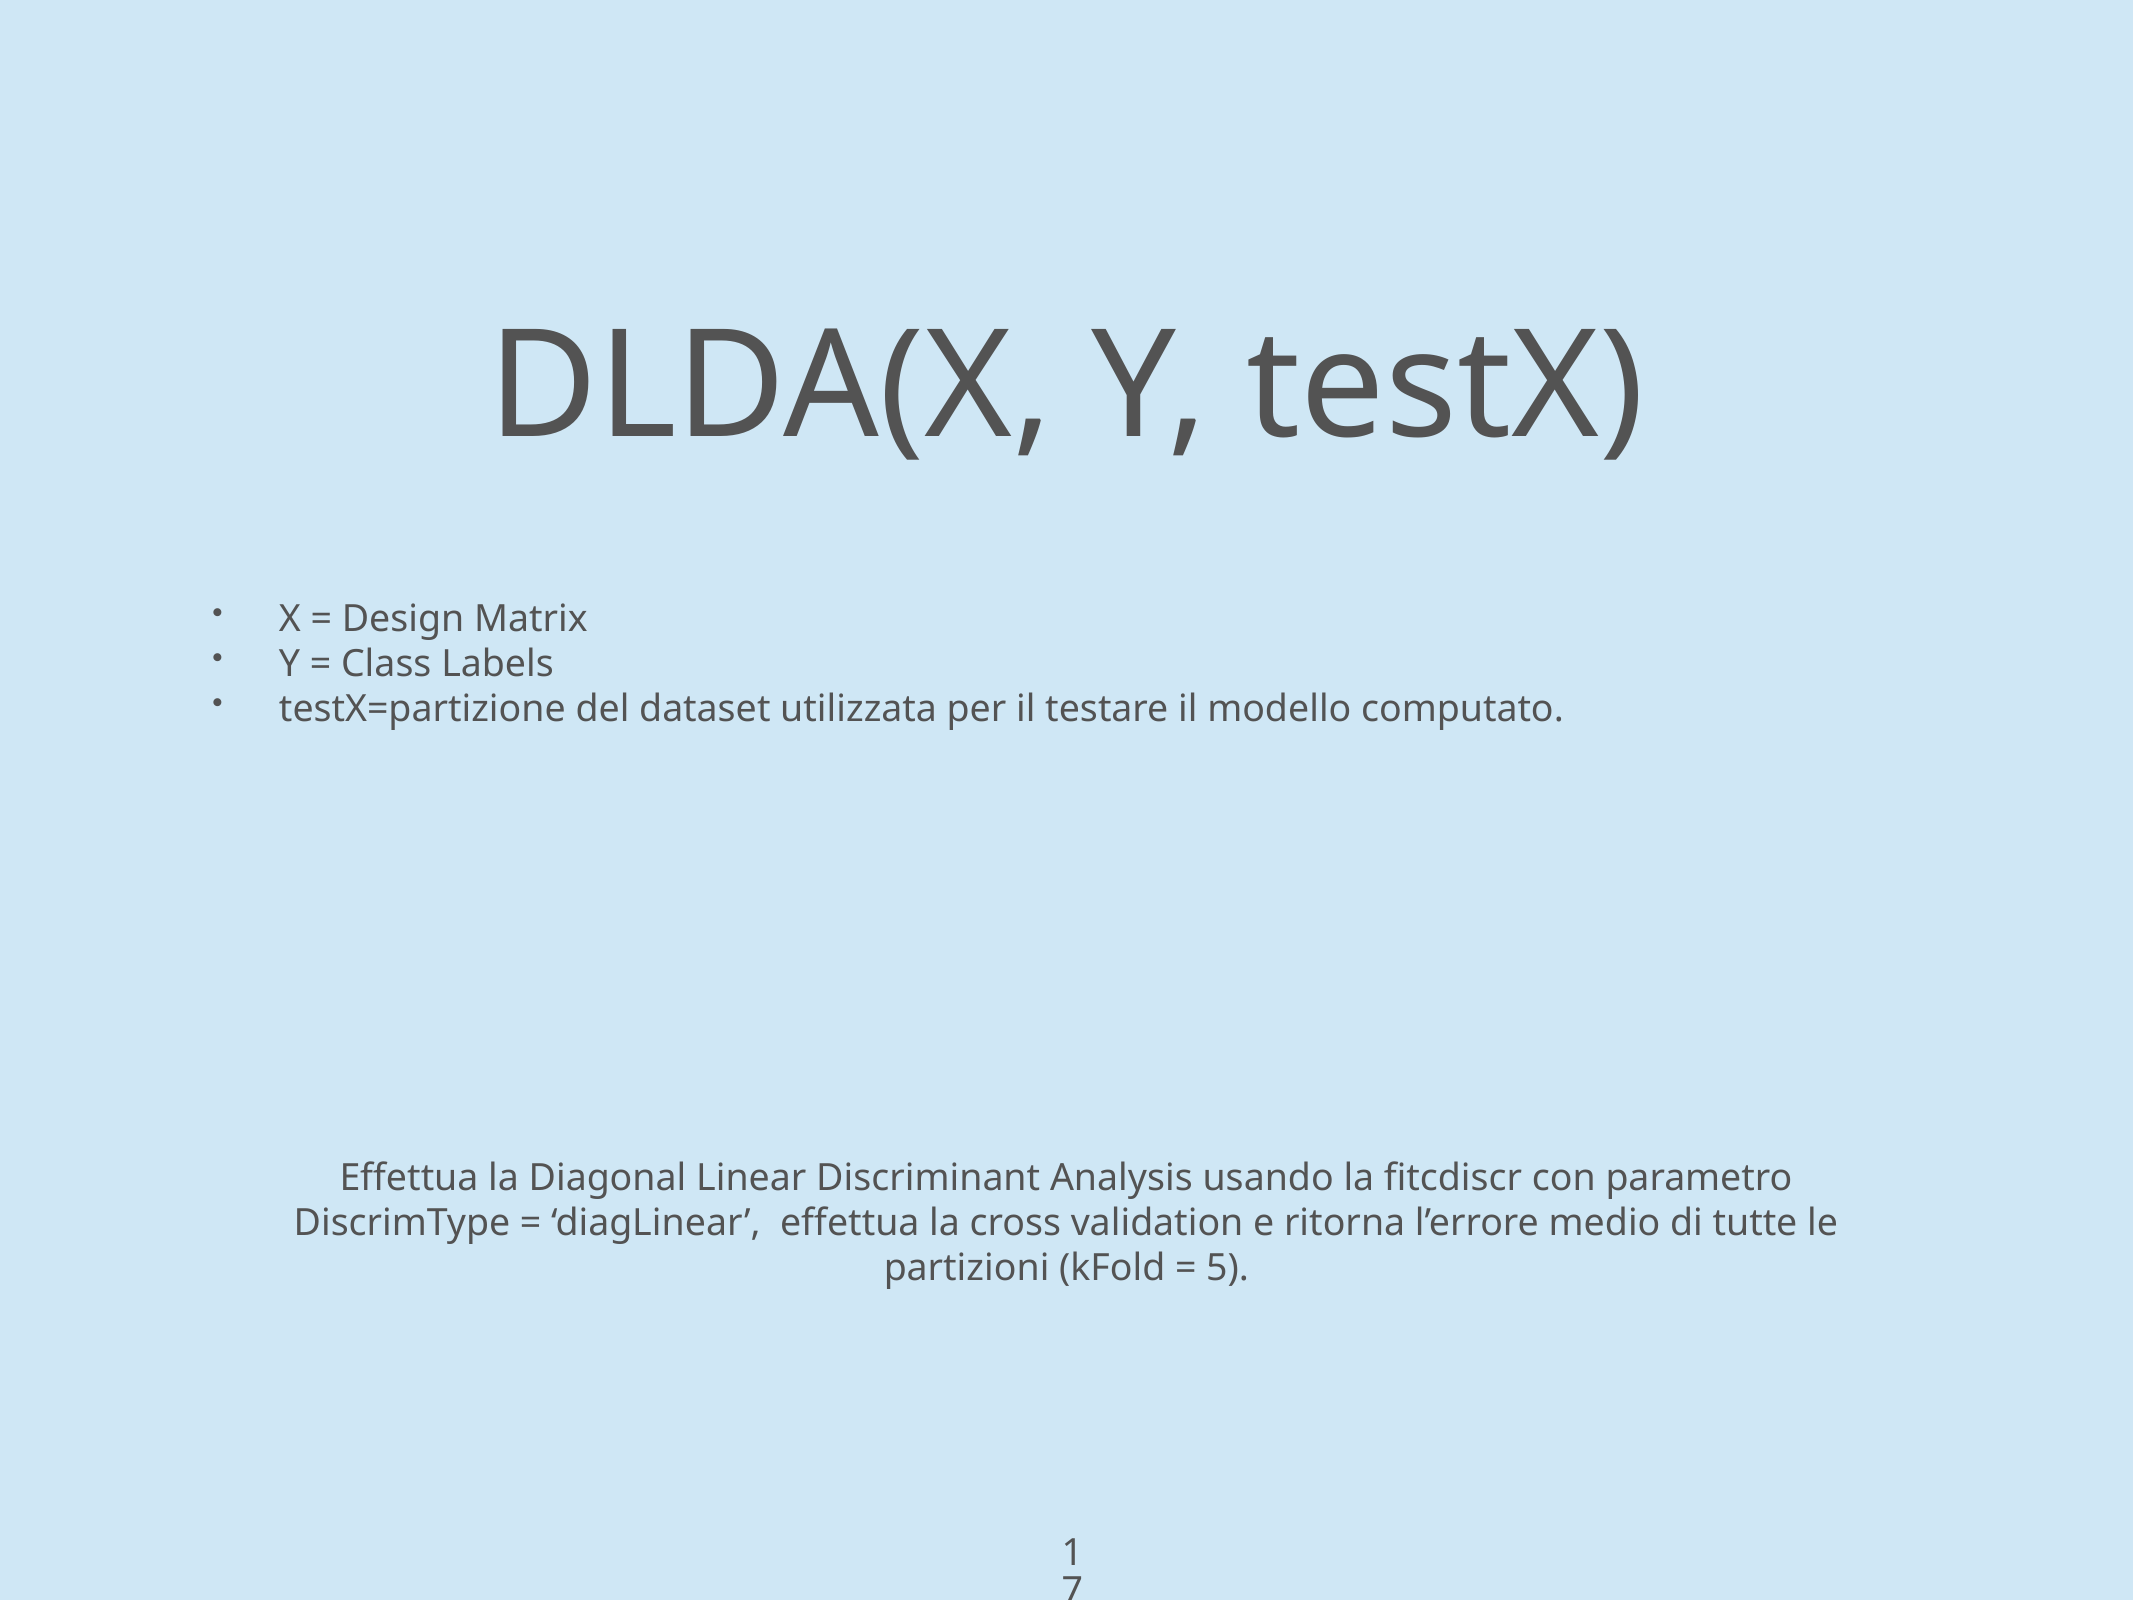

# DLDA(X, Y, testX)
X = Design Matrix
Y = Class Labels
testX=partizione del dataset utilizzata per il testare il modello computato.
Effettua la Diagonal Linear Discriminant Analysis usando la fitcdiscr con parametro DiscrimType = ‘diagLinear’, effettua la cross validation e ritorna l’errore medio di tutte le partizioni (kFold = 5).